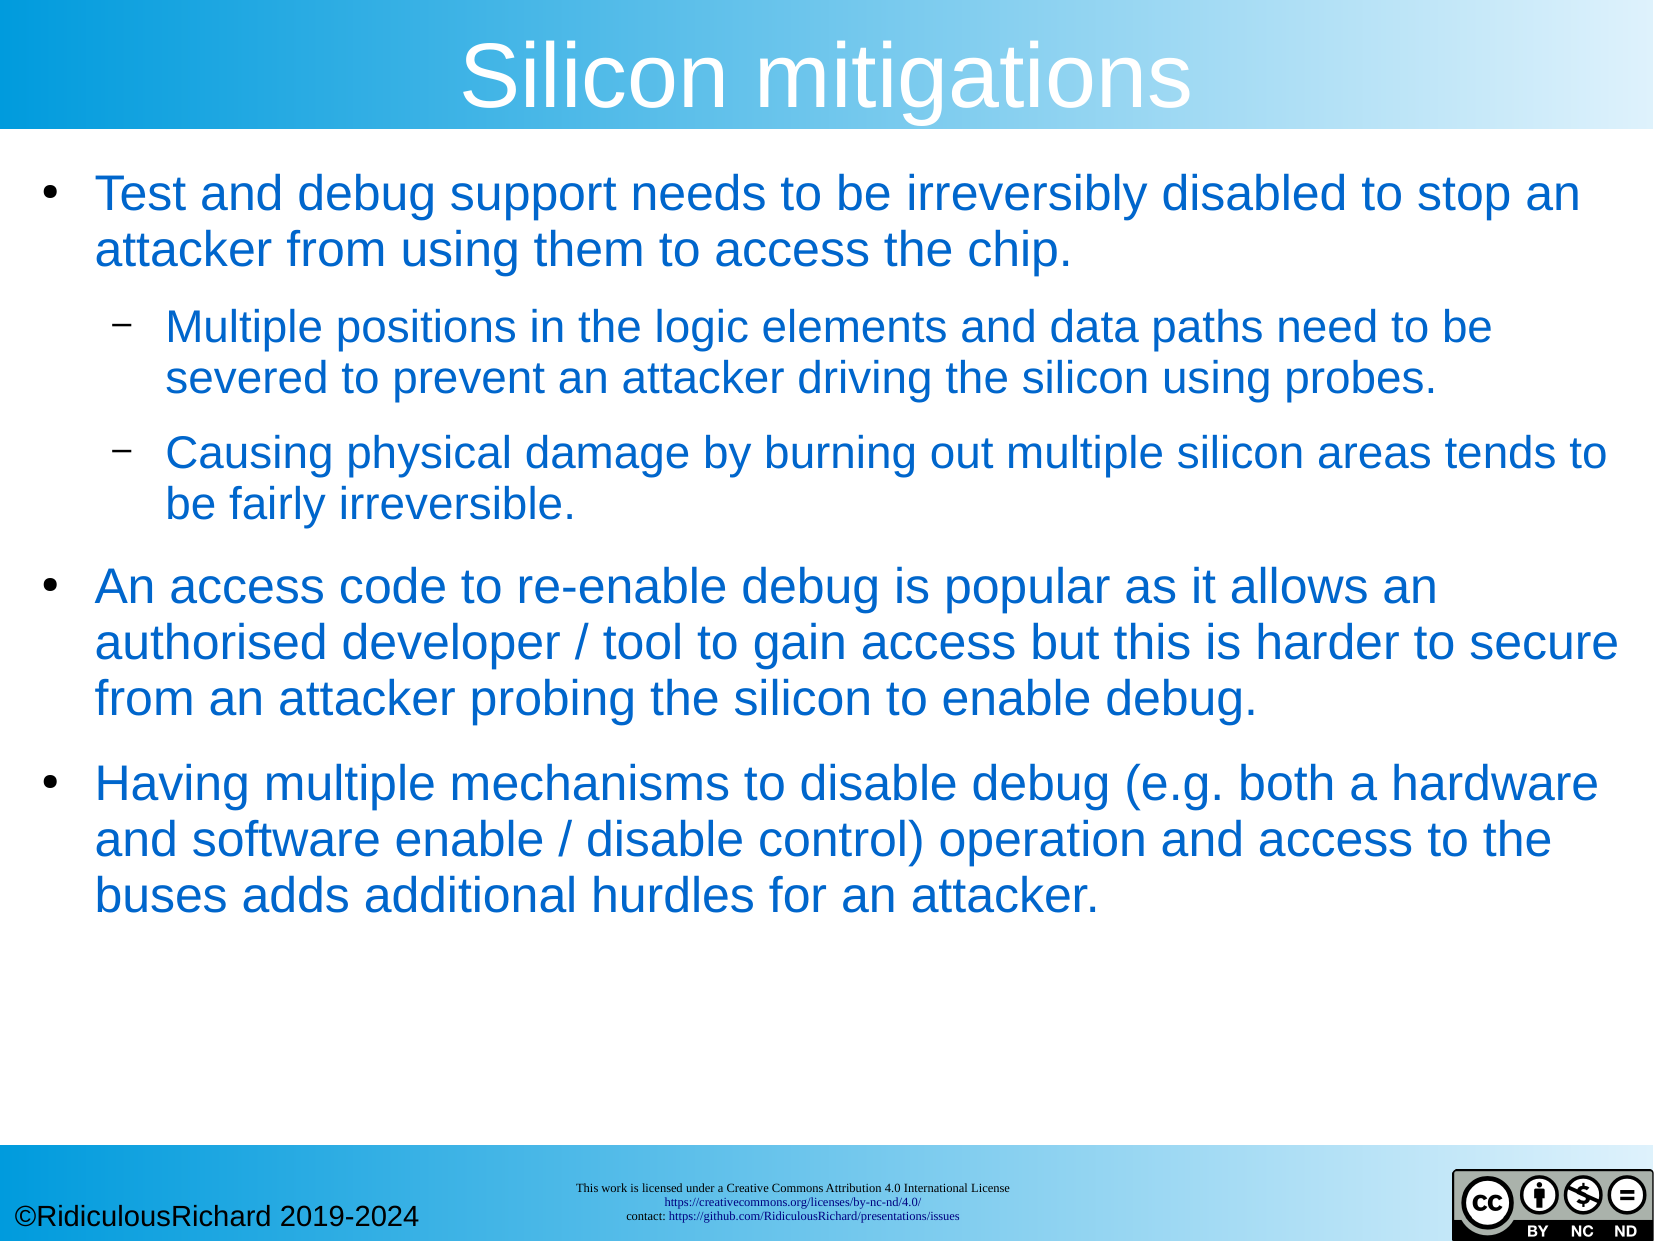

# Silicon mitigations
Test and debug support needs to be irreversibly disabled to stop an attacker from using them to access the chip.
Multiple positions in the logic elements and data paths need to be severed to prevent an attacker driving the silicon using probes.
Causing physical damage by burning out multiple silicon areas tends to be fairly irreversible.
An access code to re-enable debug is popular as it allows an authorised developer / tool to gain access but this is harder to secure from an attacker probing the silicon to enable debug.
Having multiple mechanisms to disable debug (e.g. both a hardware and software enable / disable control) operation and access to the buses adds additional hurdles for an attacker.